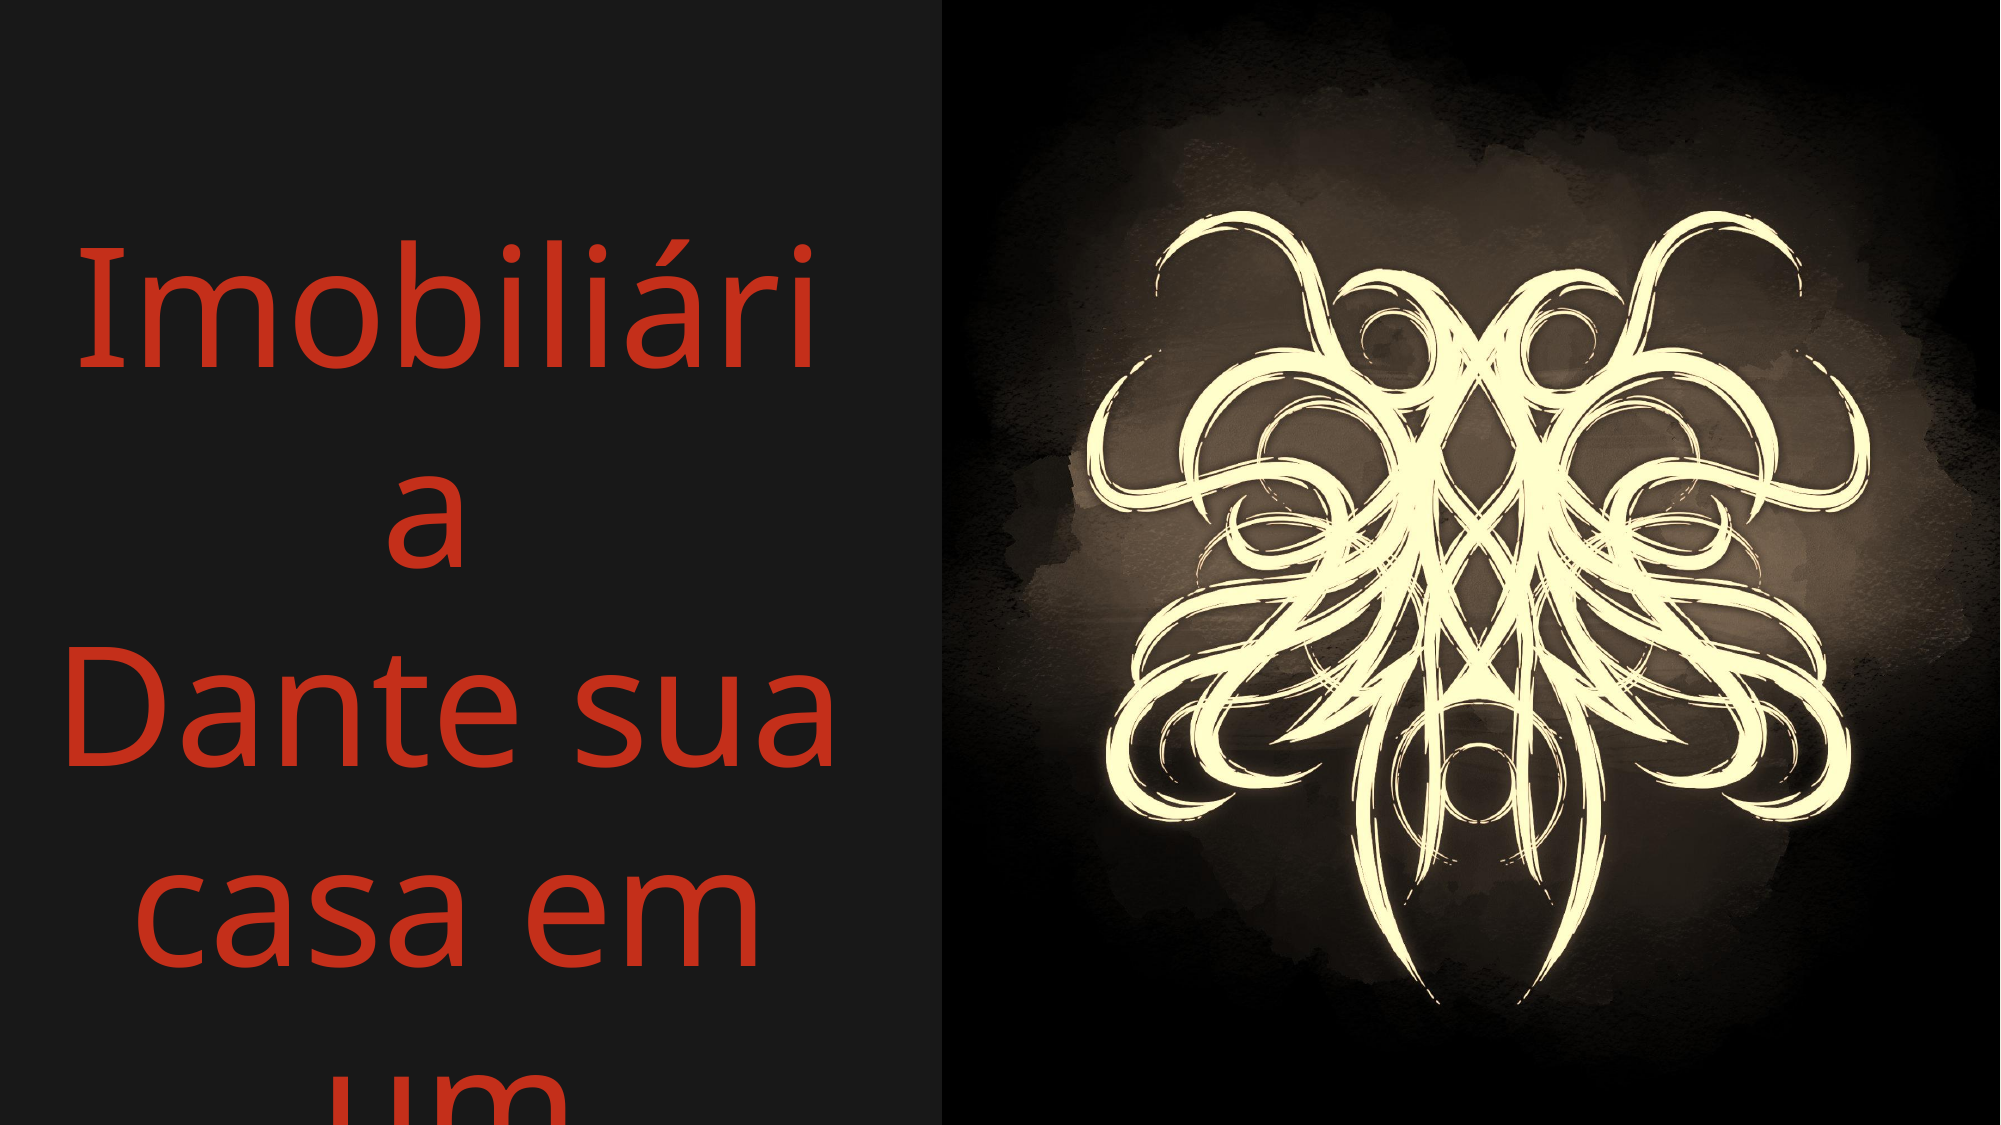

Imobiliária
Dante sua casa em um instante
#